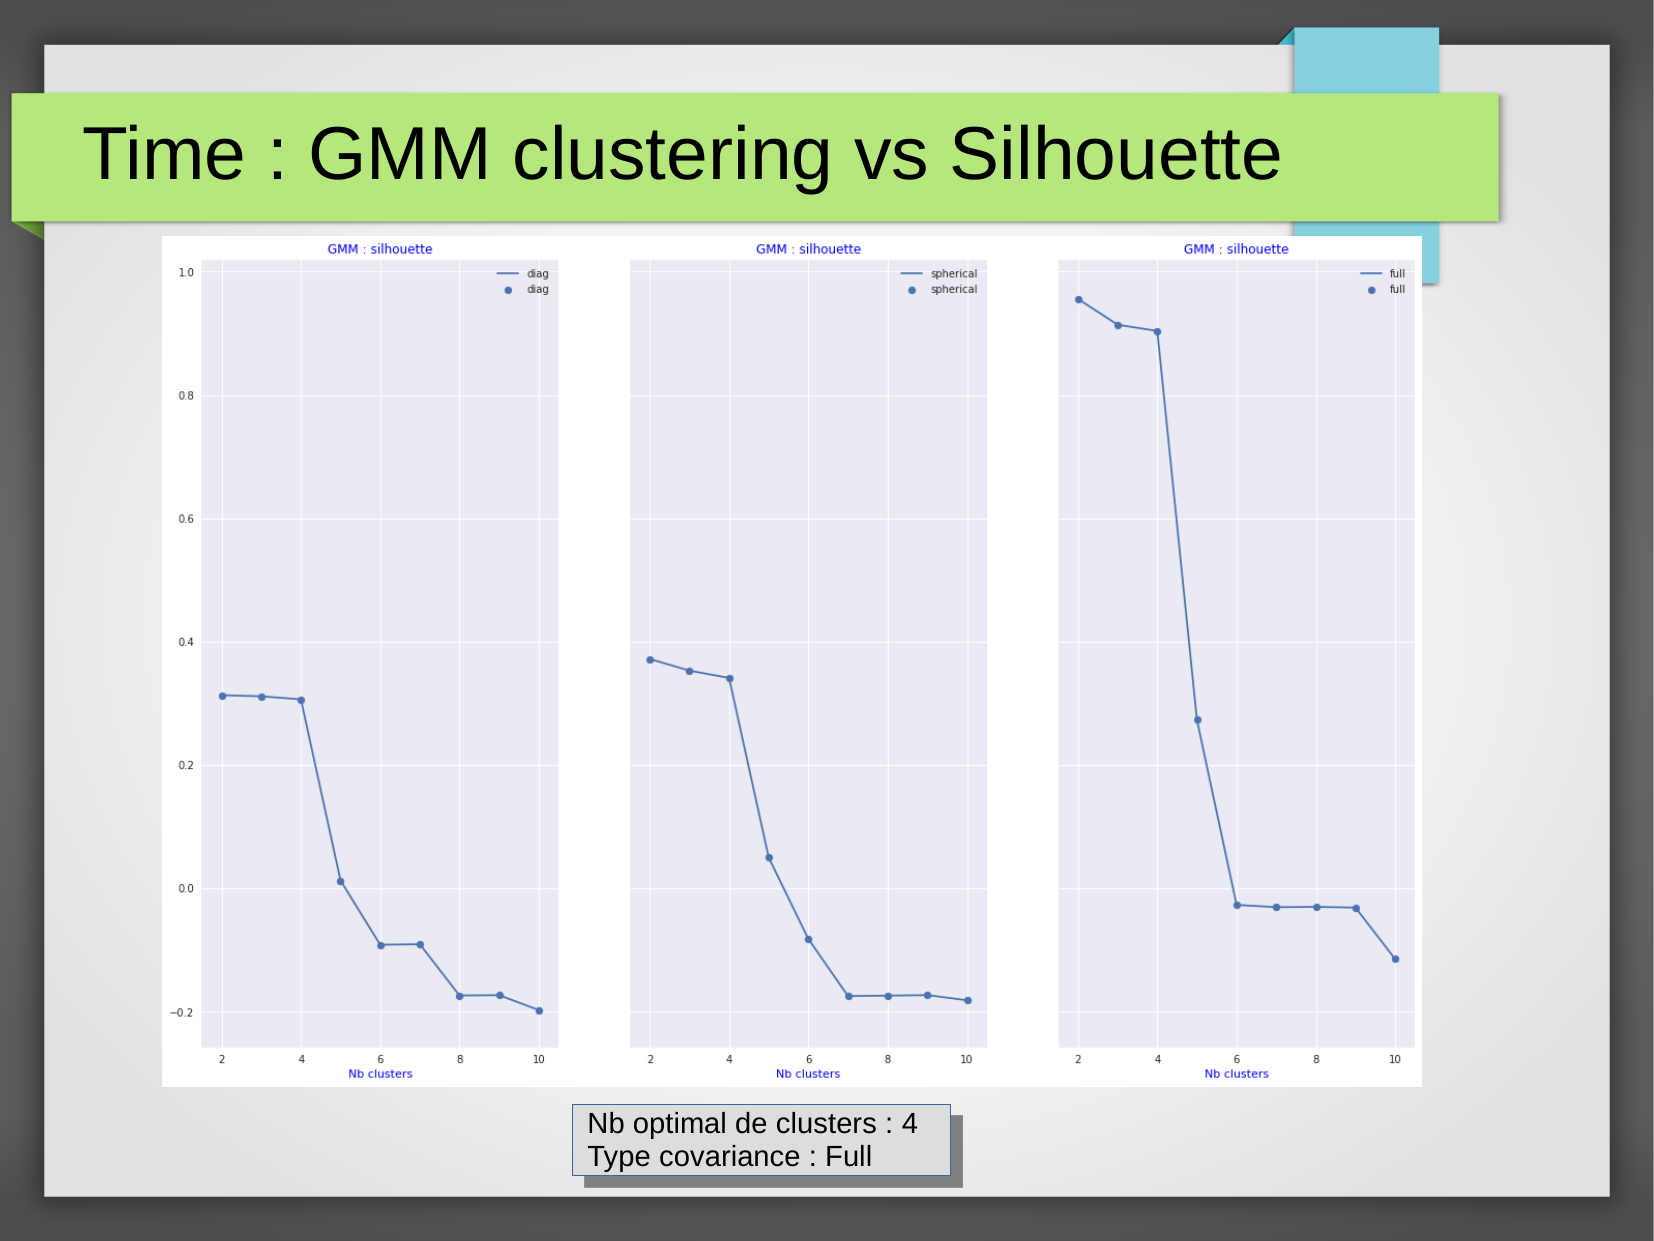

# Time : GMM clustering vs Silhouette
Nb optimal de clusters : 4
Type covariance : Full